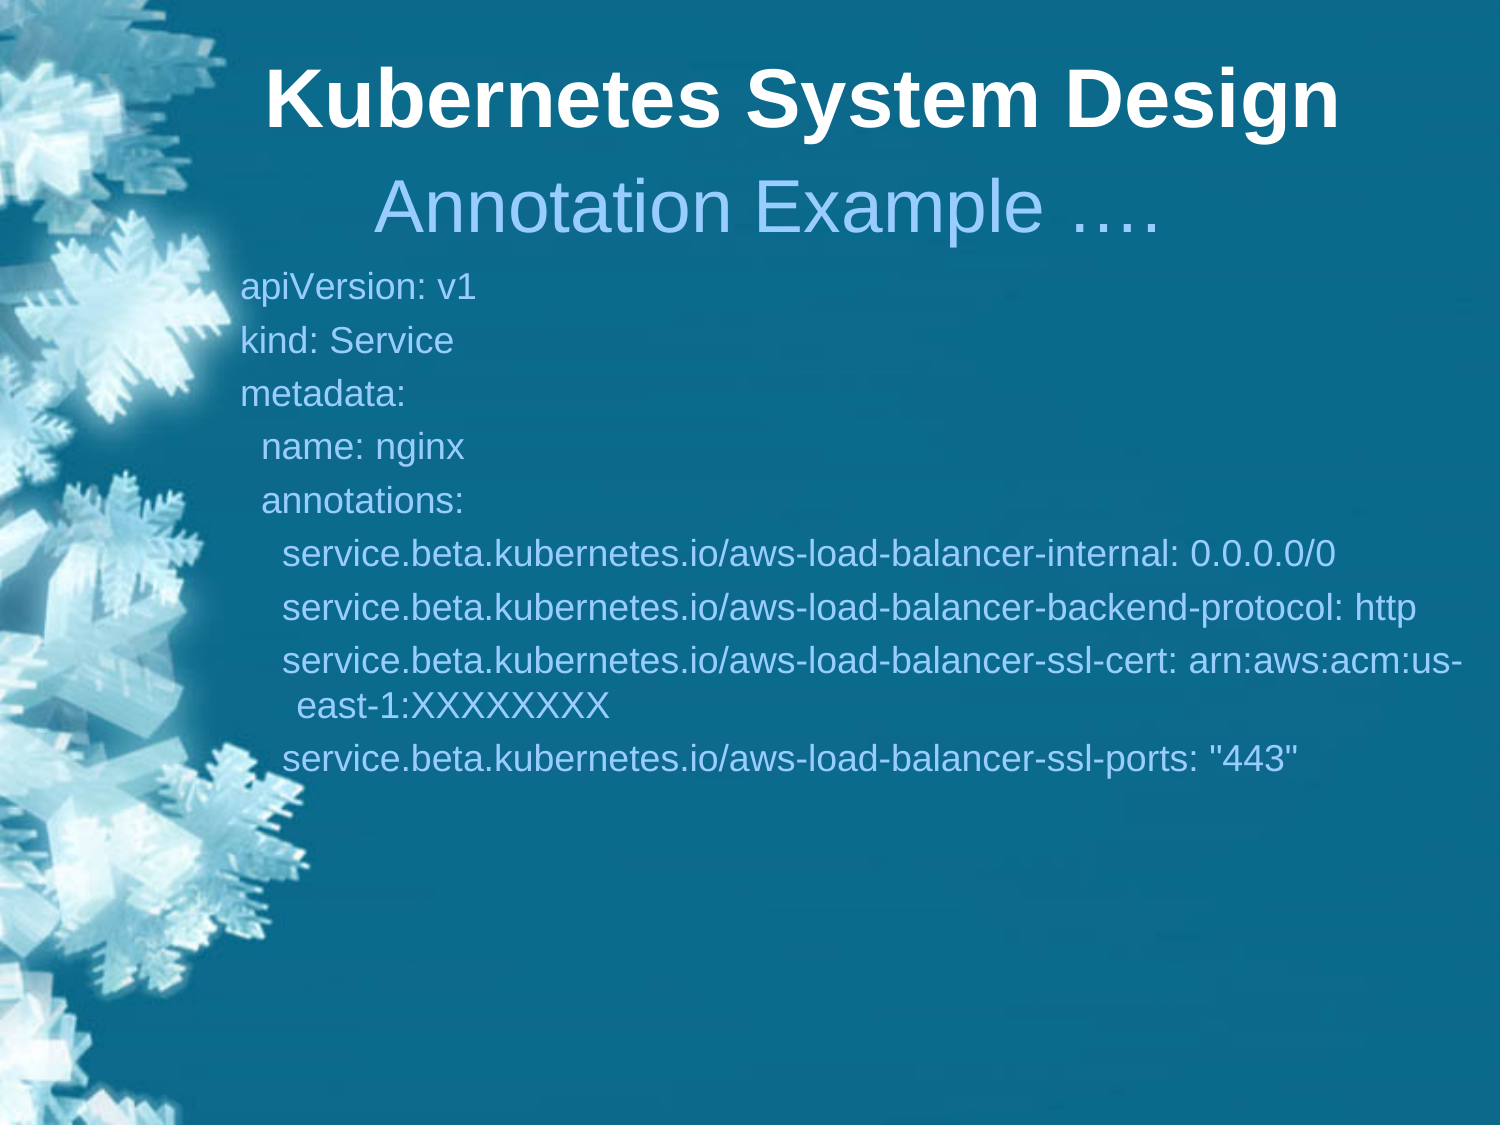

# Kubernetes System Design
Annotation Example ….
apiVersion: v1
kind: Service
metadata:
 name: nginx
 annotations:
 service.beta.kubernetes.io/aws-load-balancer-internal: 0.0.0.0/0
 service.beta.kubernetes.io/aws-load-balancer-backend-protocol: http
 service.beta.kubernetes.io/aws-load-balancer-ssl-cert: arn:aws:acm:us-east-1:XXXXXXXX
 service.beta.kubernetes.io/aws-load-balancer-ssl-ports: "443"